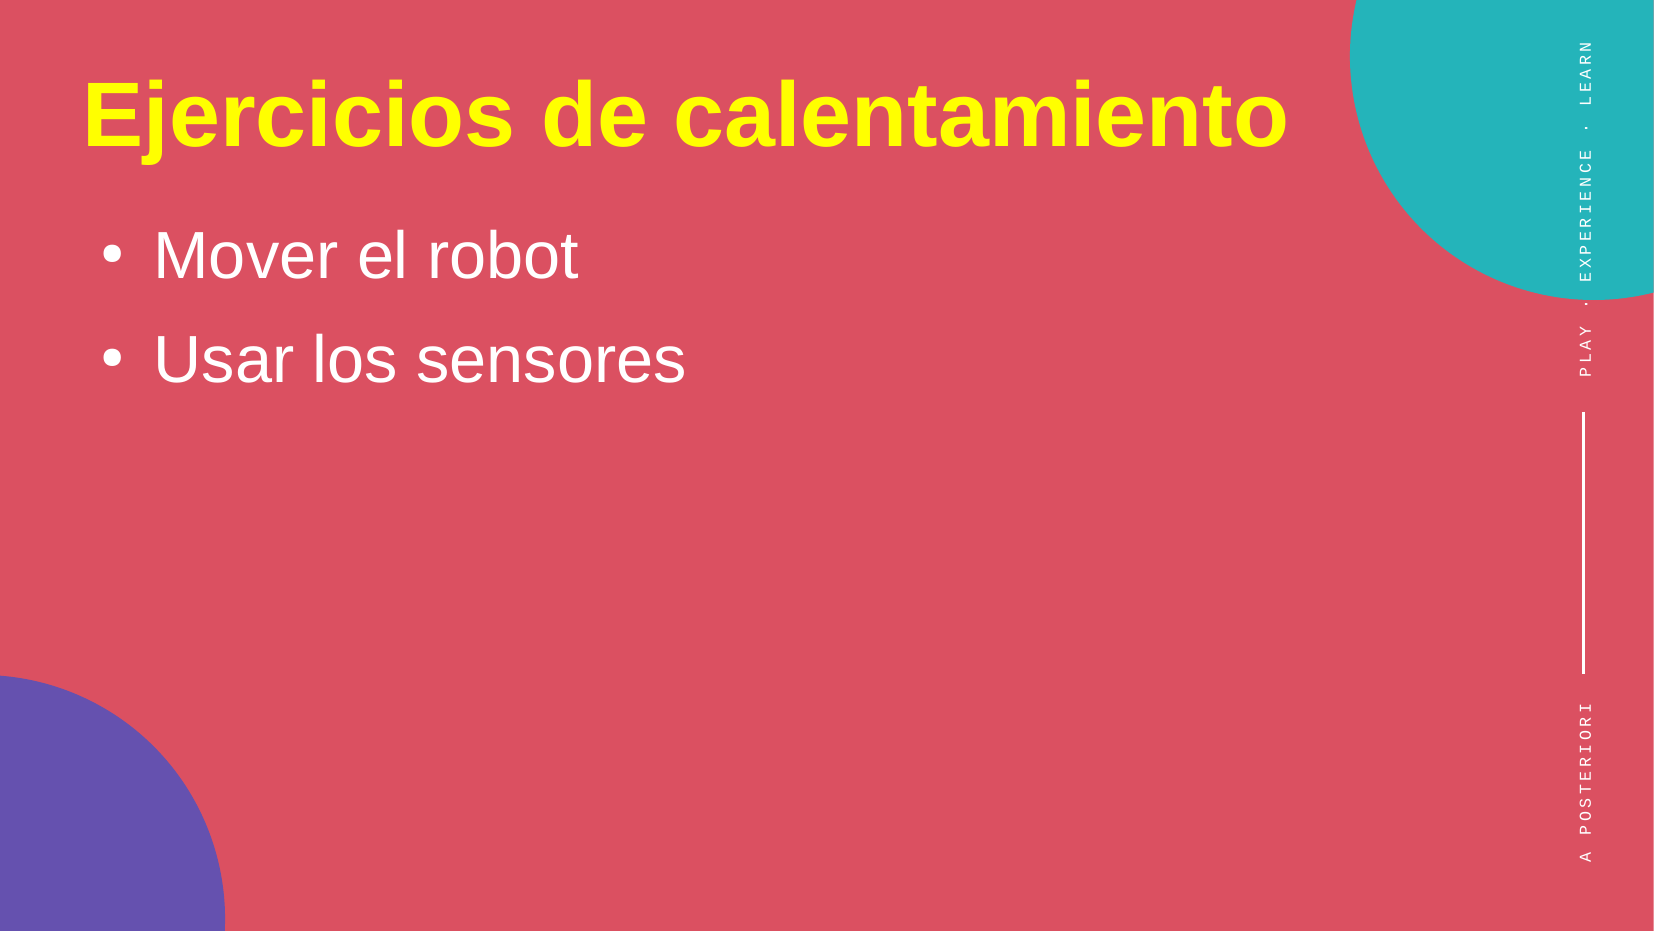

# Ejercicios de calentamiento
Mover el robot
Usar los sensores